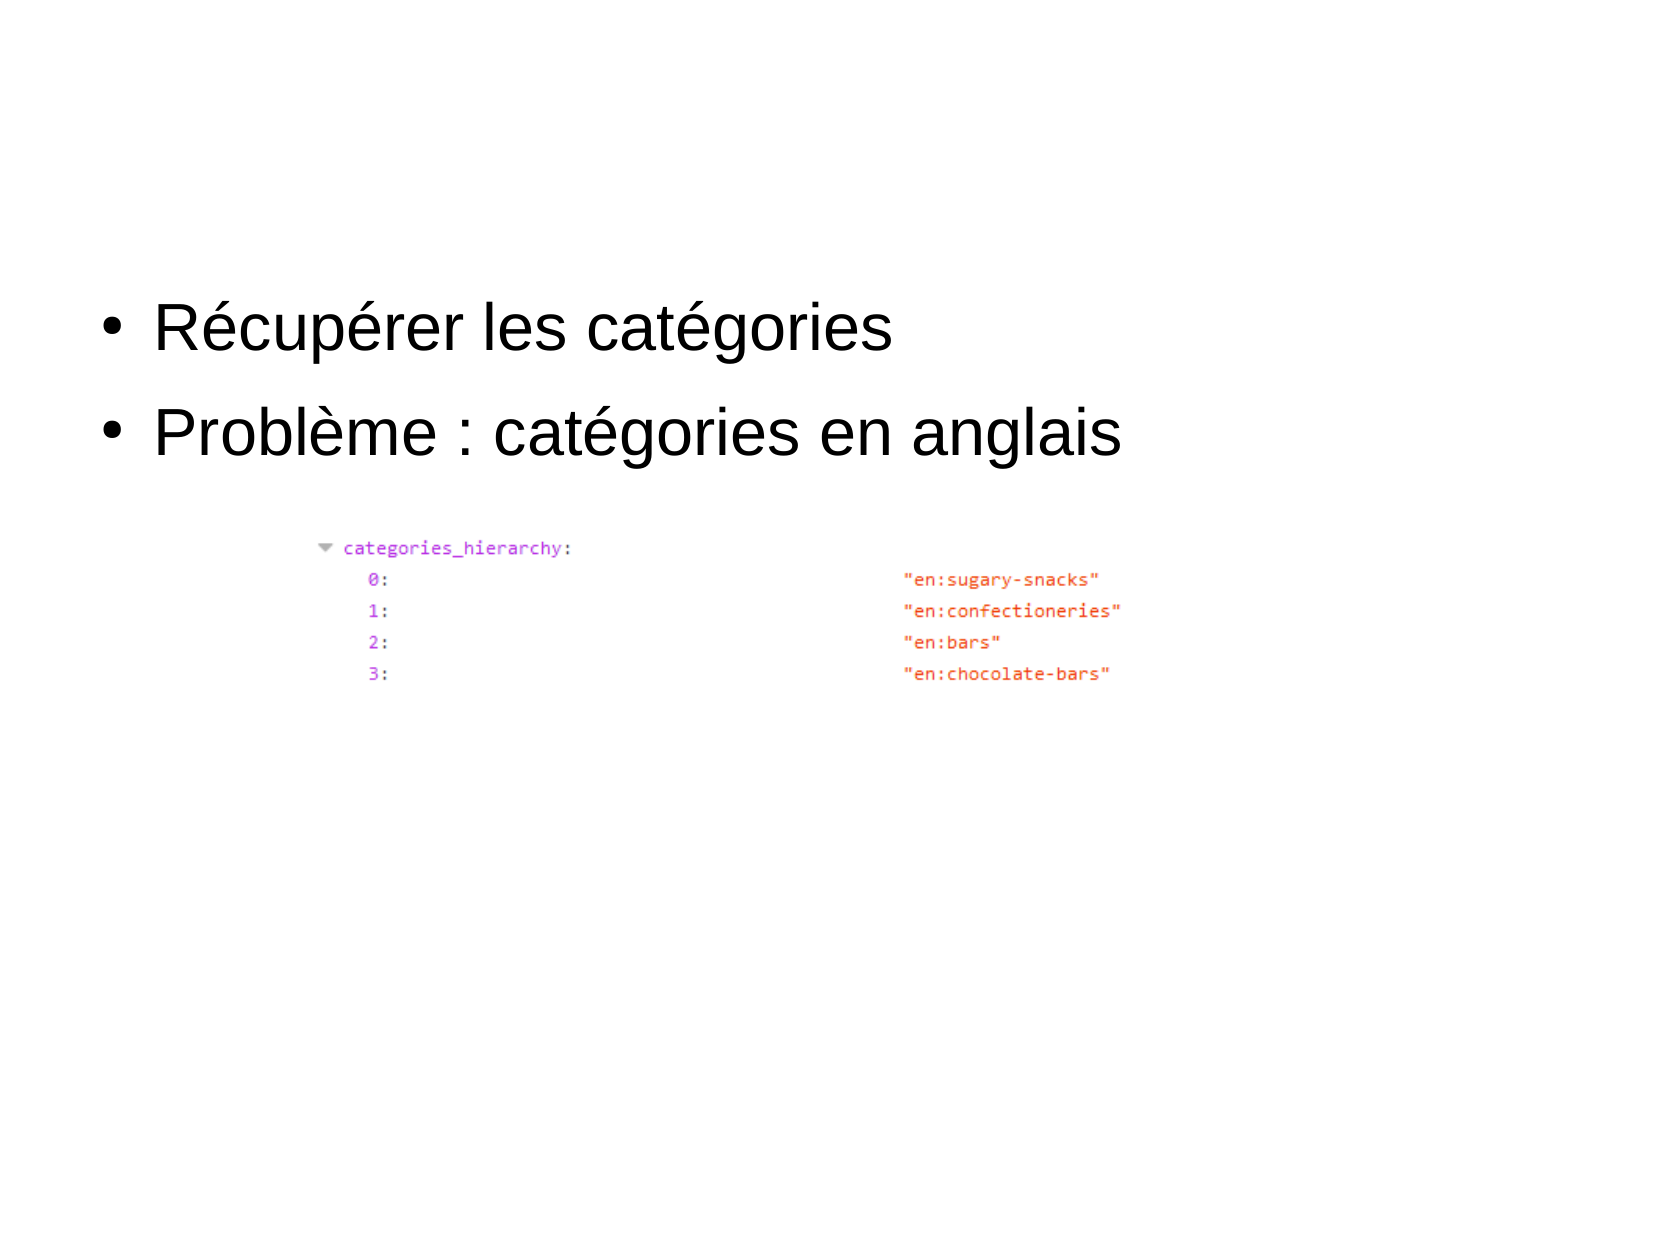

#
Récupérer les catégories
Problème : catégories en anglais